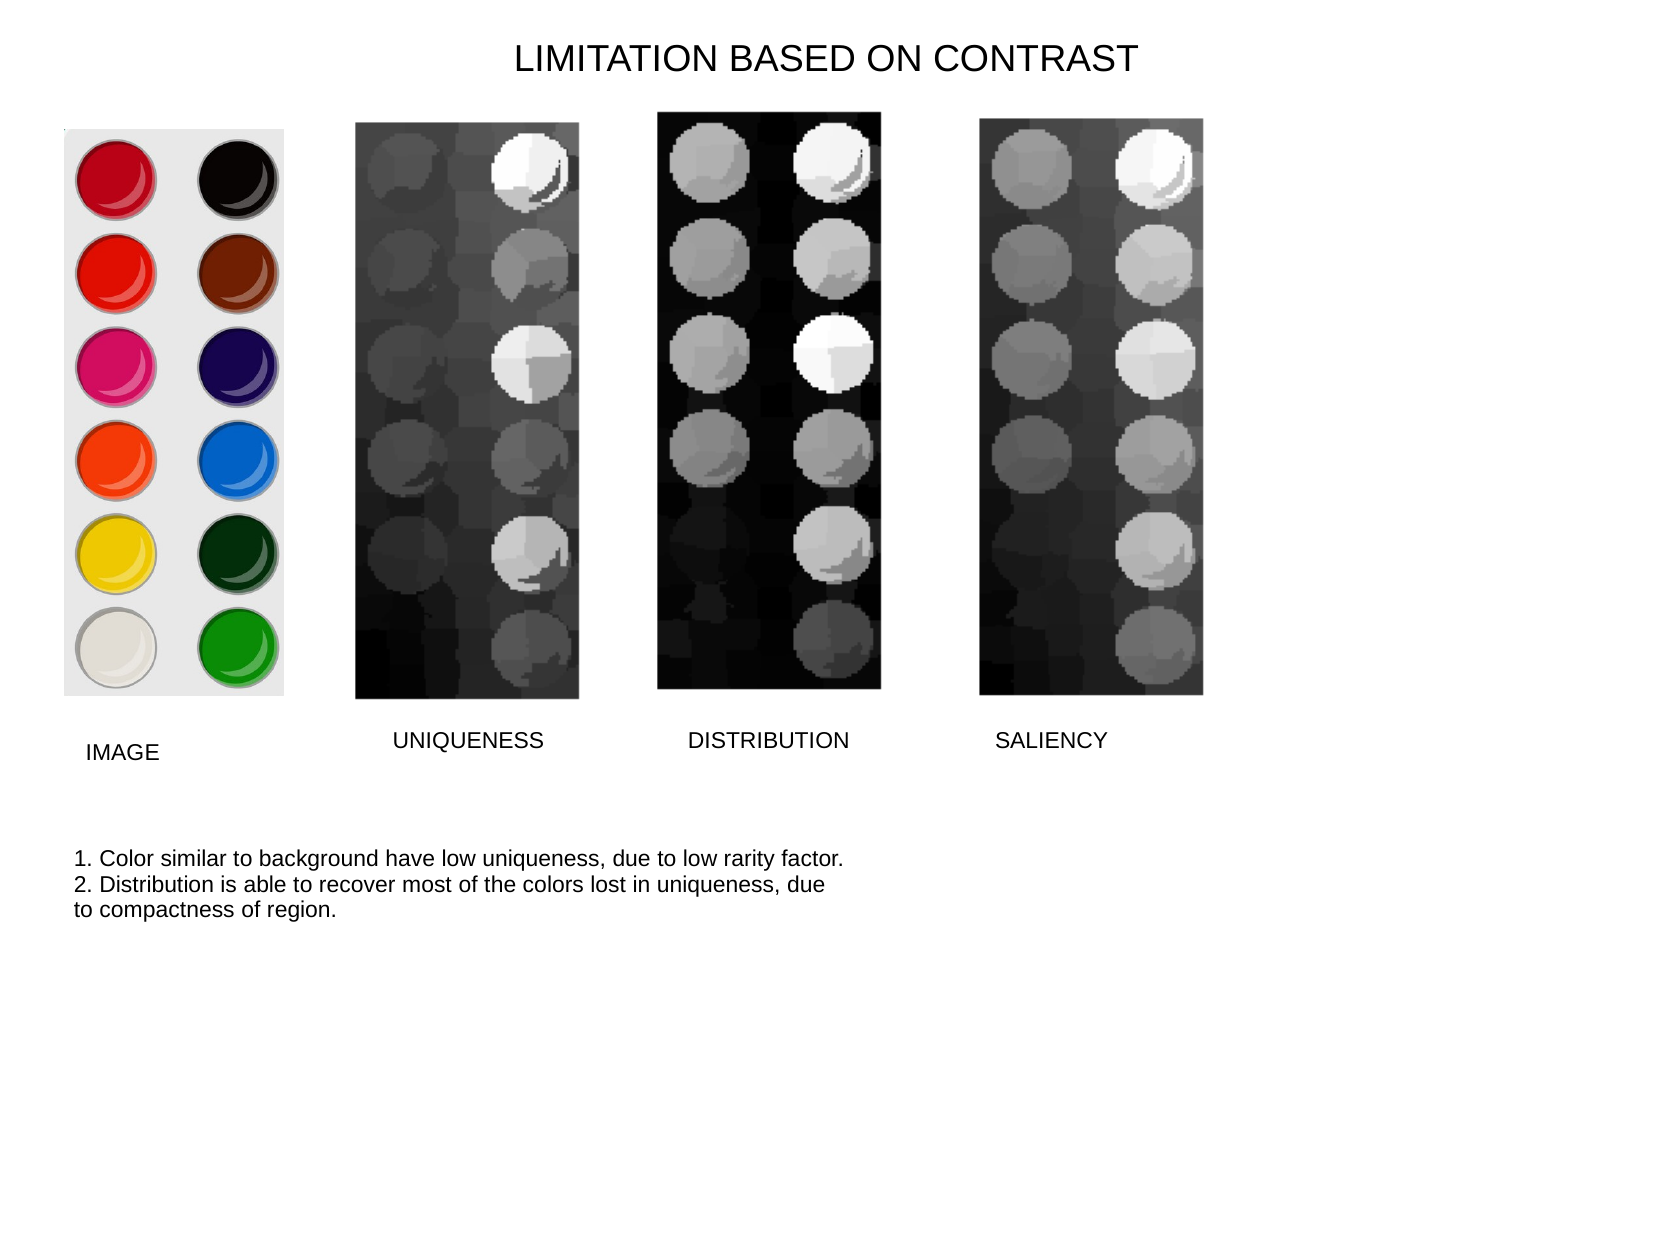

# LIMITATION BASED ON CONTRAST
UNIQUENESS
DISTRIBUTION
SALIENCY
IMAGE
1. Color similar to background have low uniqueness, due to low rarity factor.
2. Distribution is able to recover most of the colors lost in uniqueness, due to compactness of region.